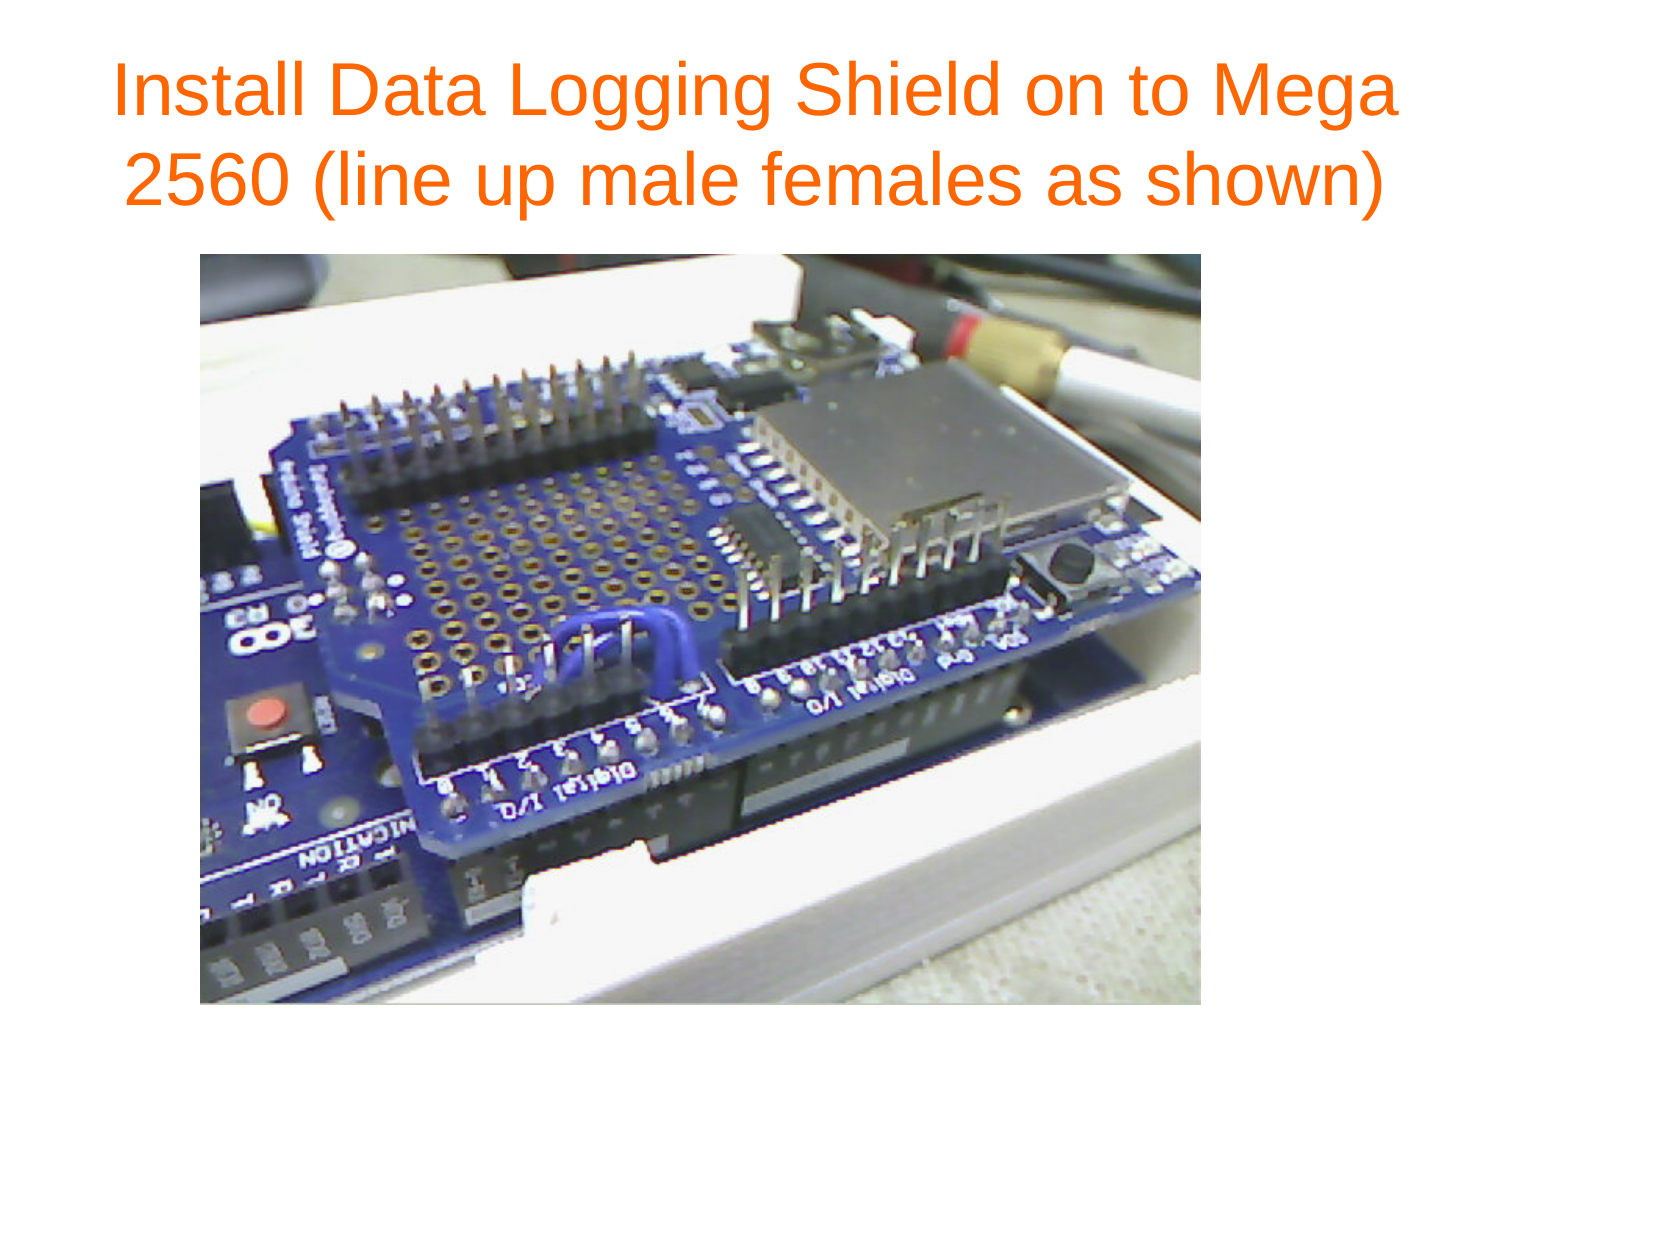

# Install Data Logging Shield on to Mega 2560 (line up male females as shown)